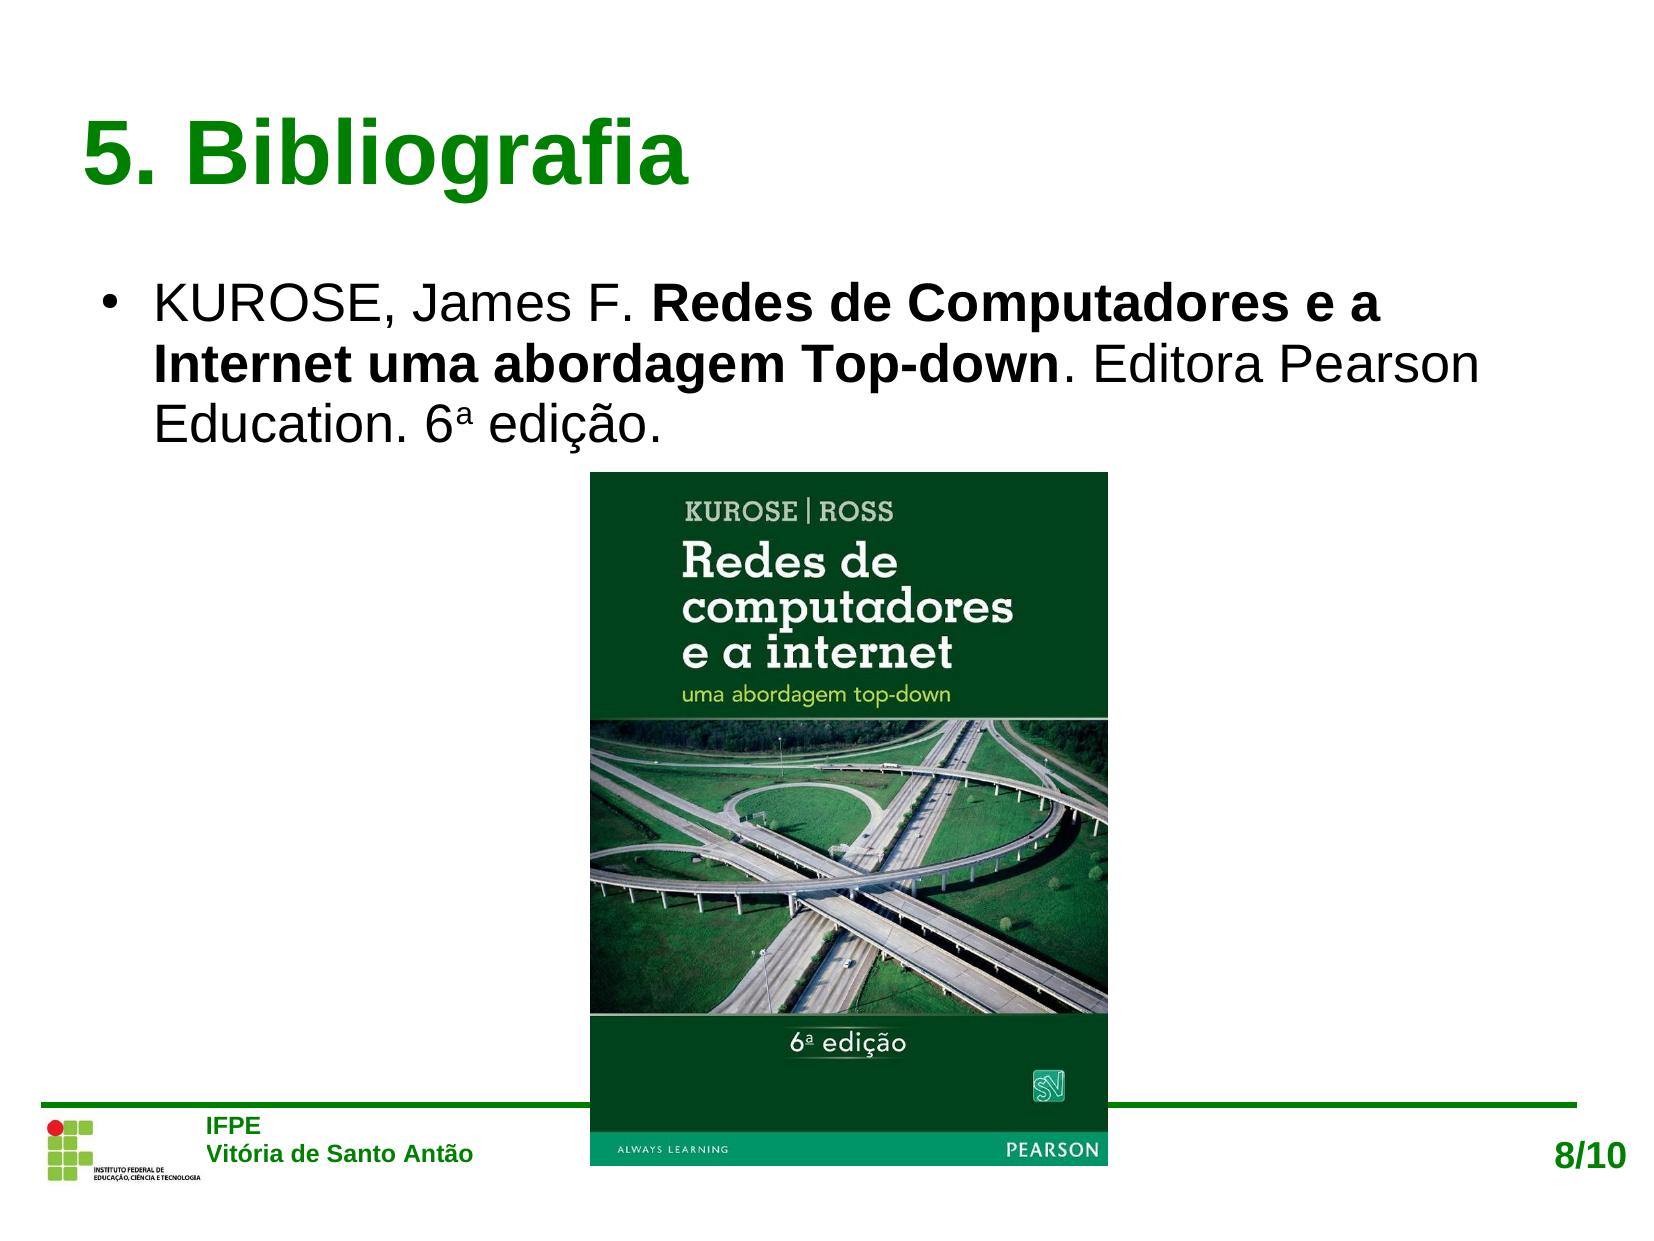

# 5. Bibliografia
KUROSE, James F. Redes de Computadores e a Internet uma abordagem Top-down. Editora Pearson Education. 6a edição.